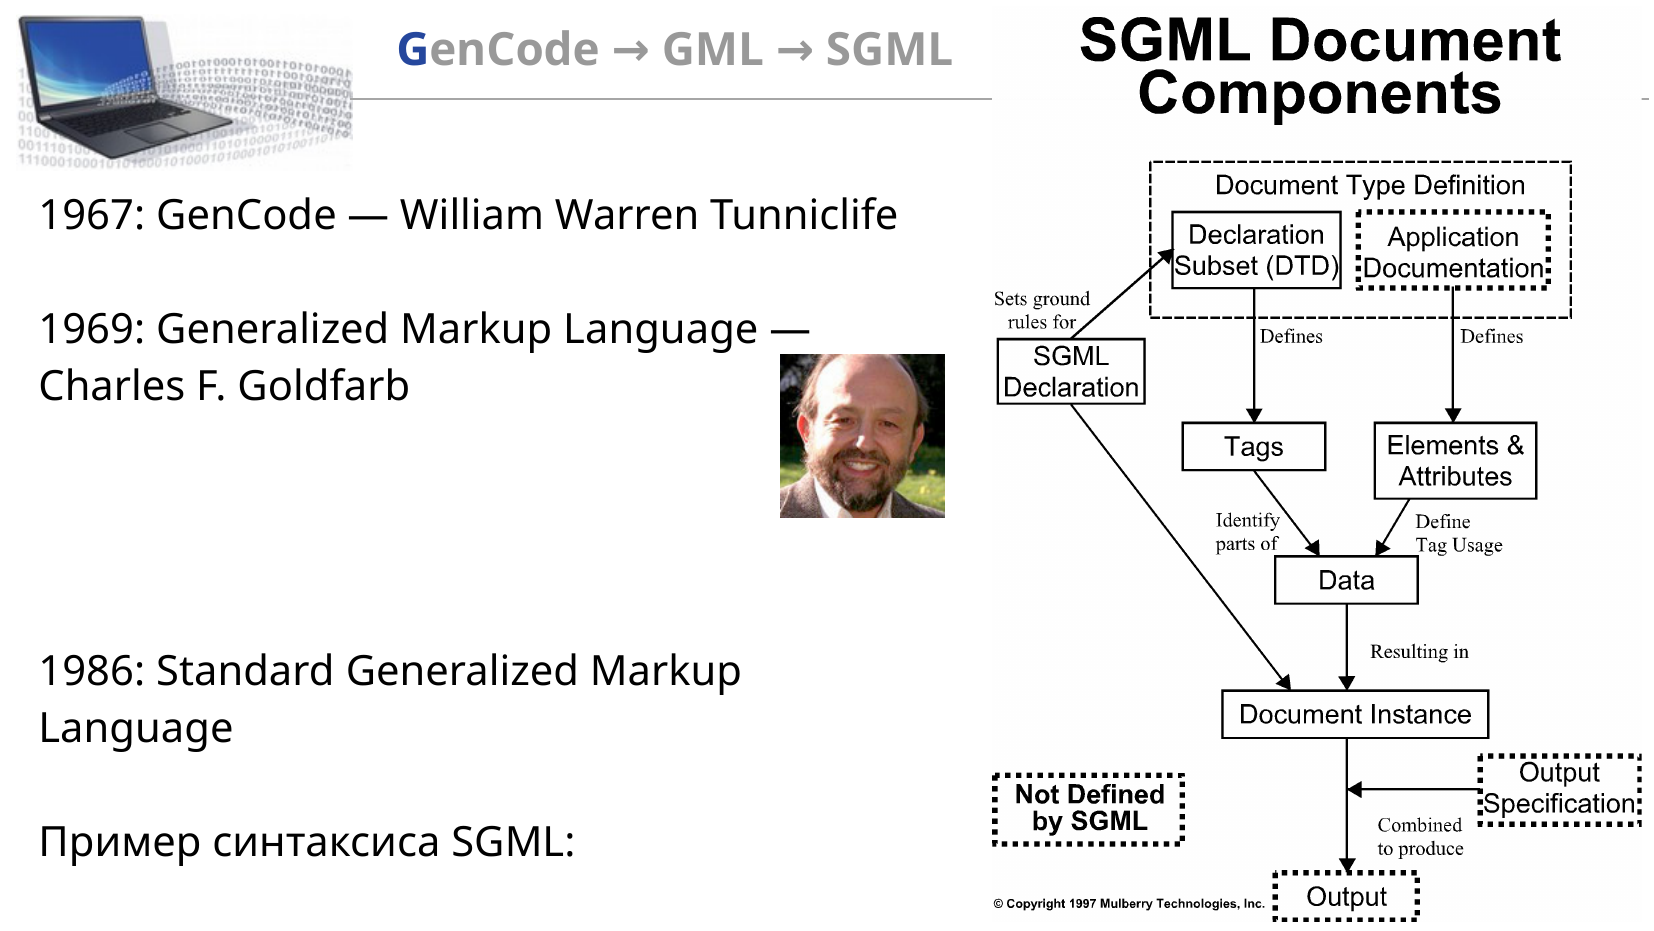

# GenCode → GML → SGML
1967: GenCode — William Warren Tunniclife
1969: Generalized Markup Language — Charles F. Goldfarb
1986: Standard Generalized Markup Language
Пример синтаксиса SGML:
<quote type="example">
 typically something like <italics>this</italics>
</quote>